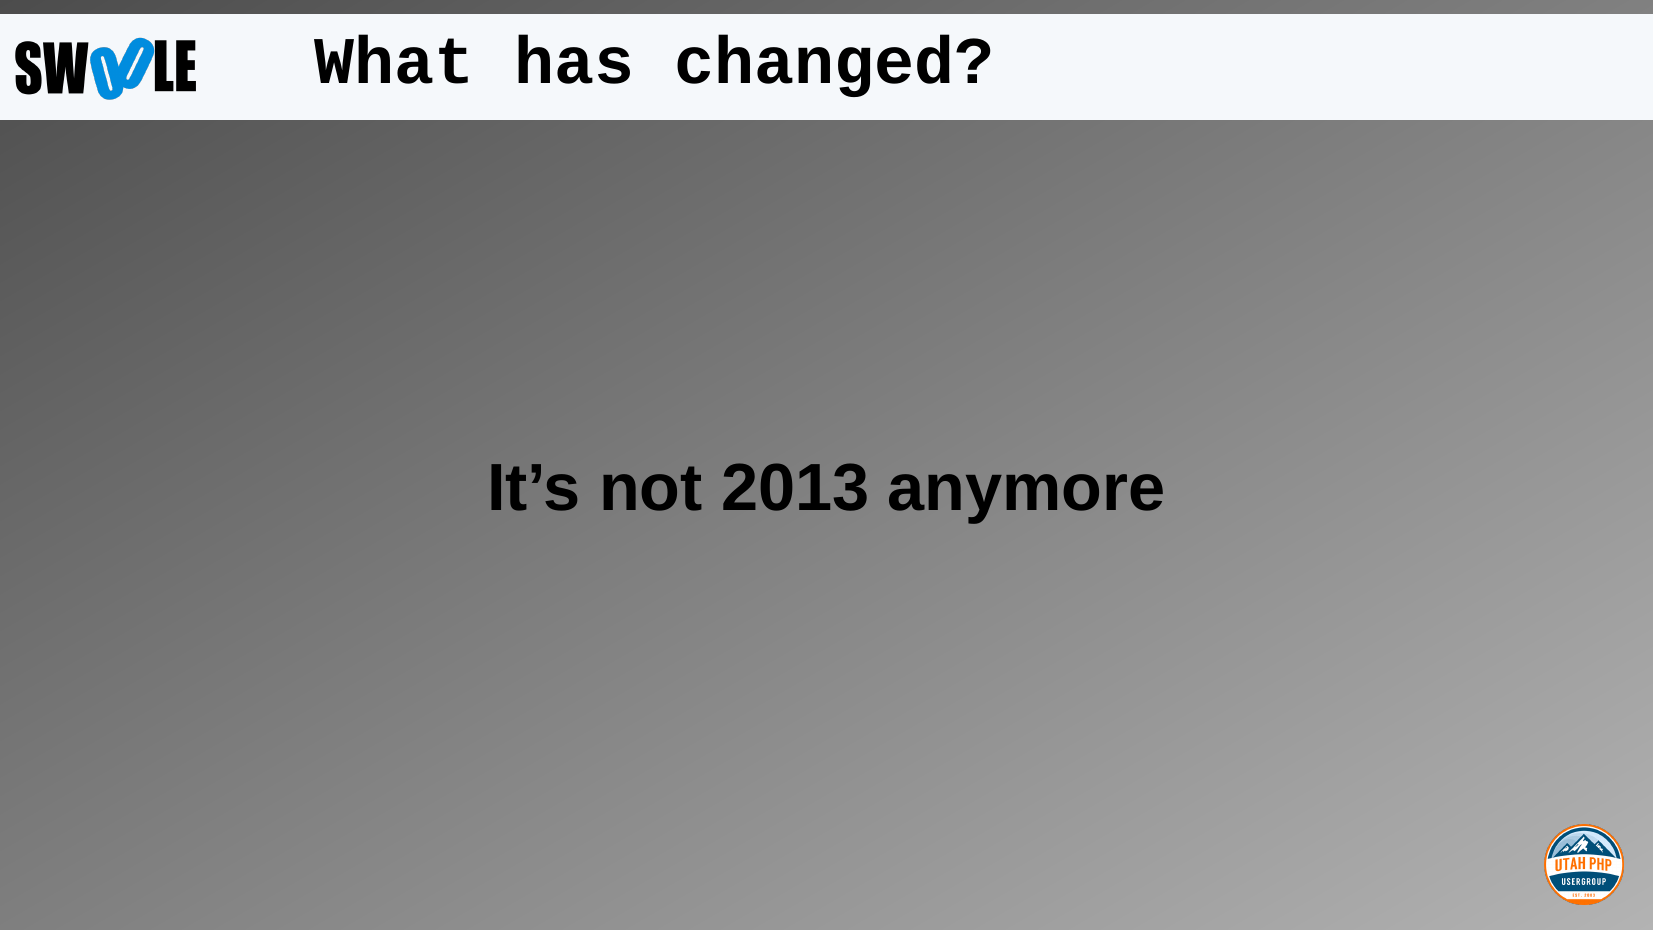

# What has changed?
It’s not 2013 anymore